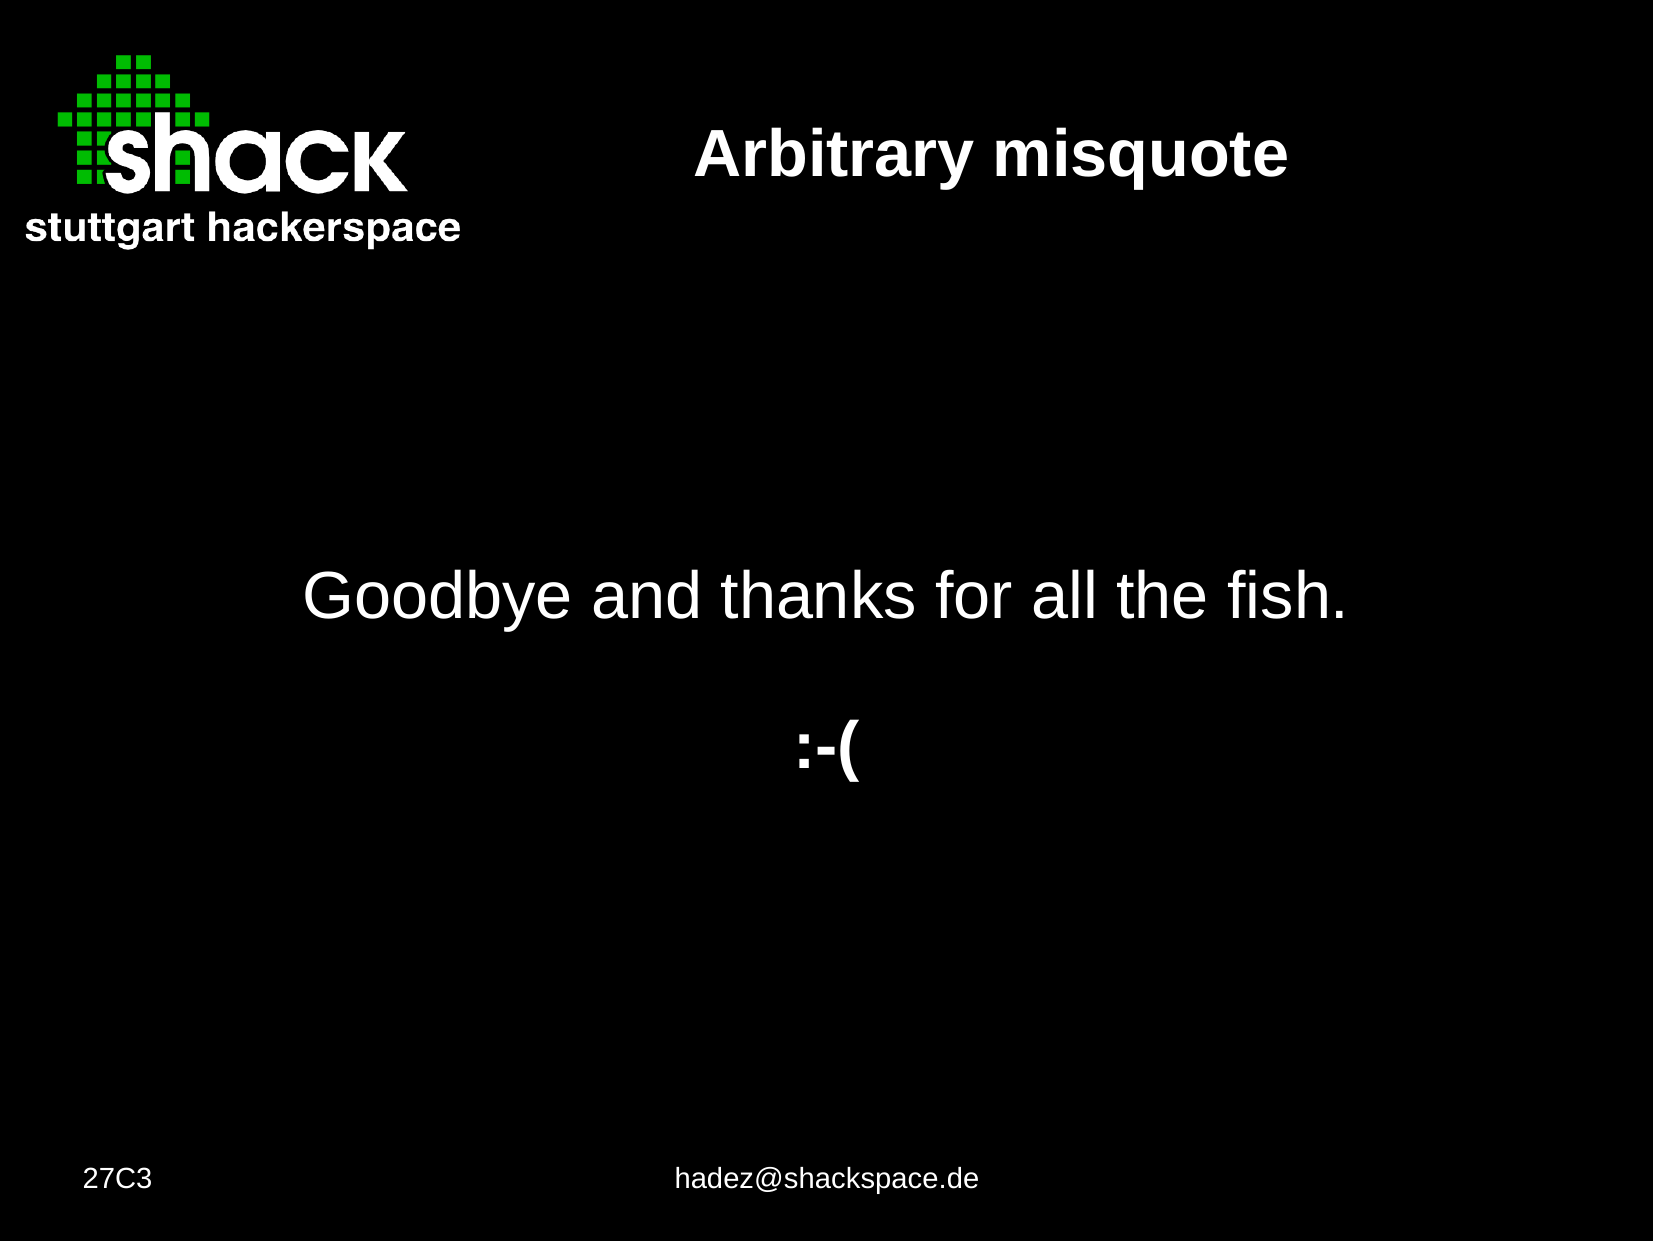

# Arbitrary misquote
Goodbye and thanks for all the fish.
:-(